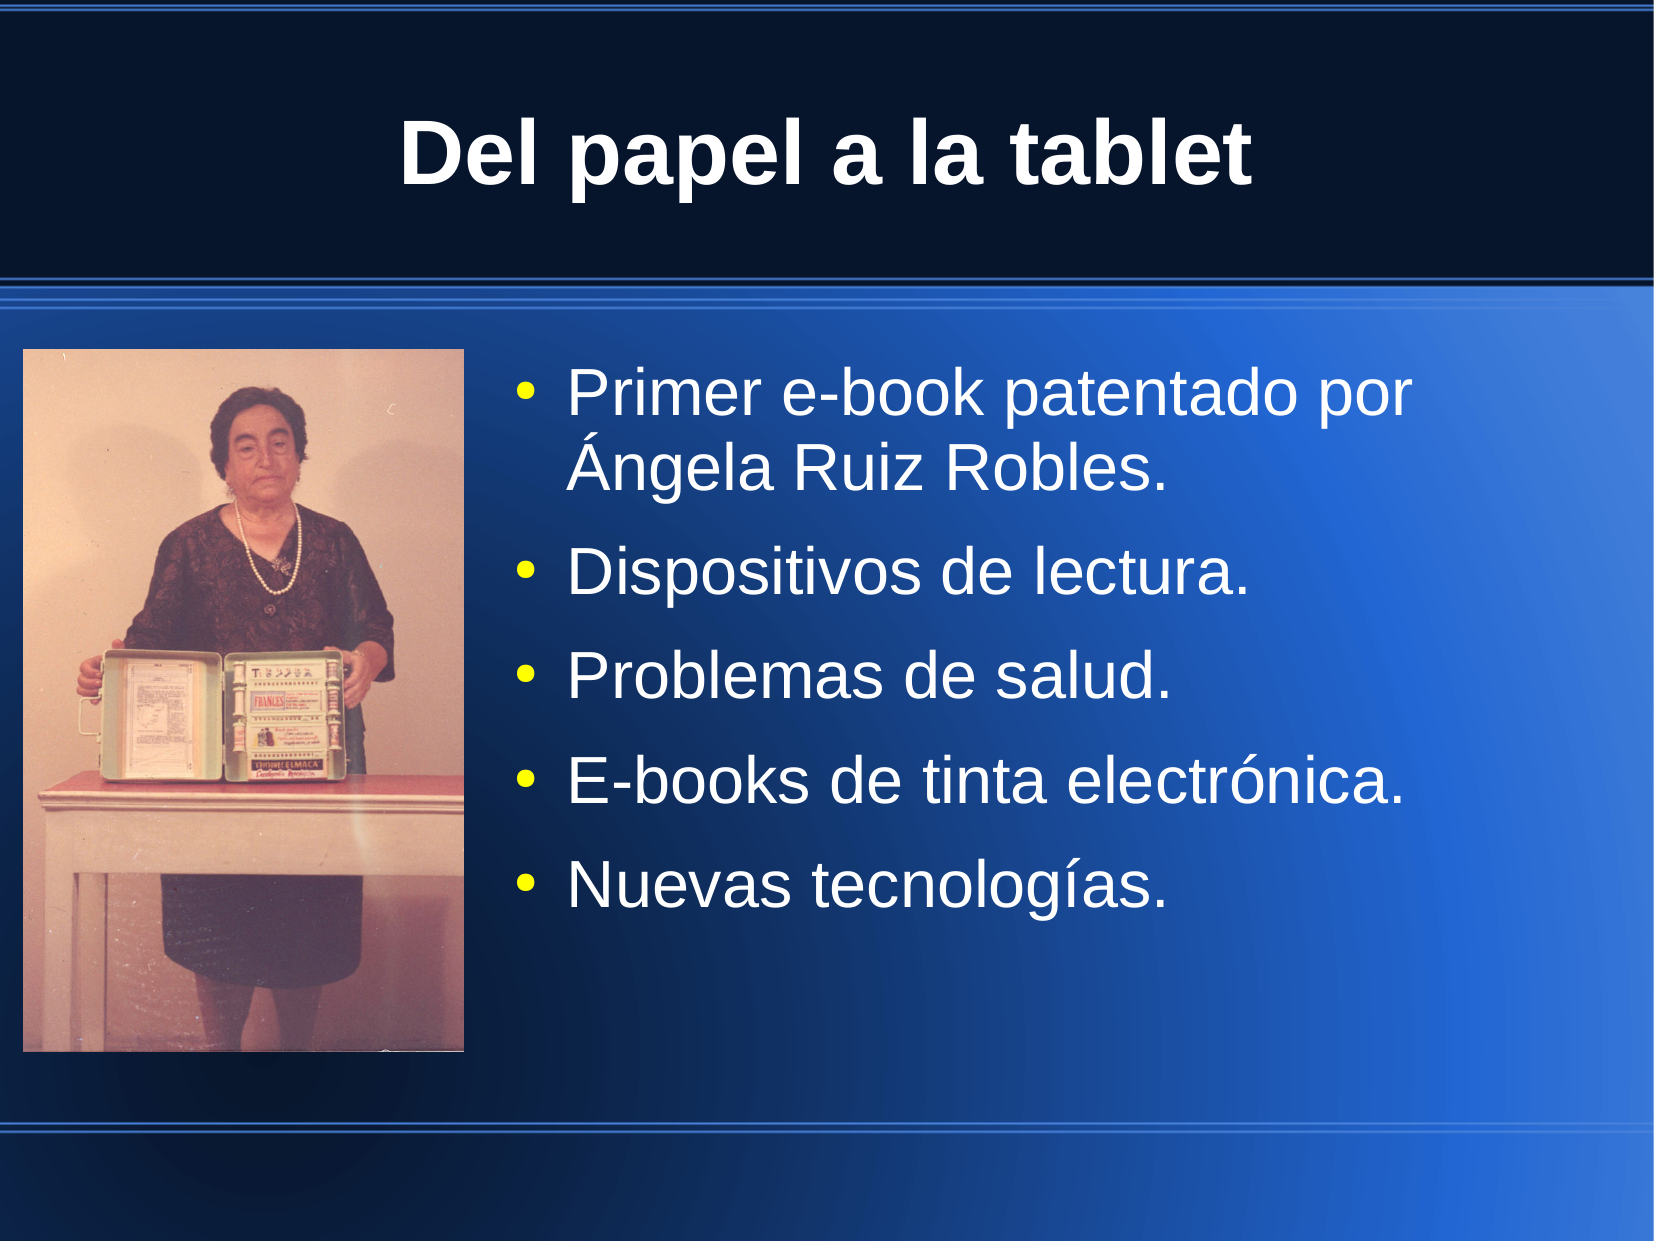

# Del papel a la tablet
Primer e-book patentado por Ángela Ruiz Robles.
Dispositivos de lectura.
Problemas de salud.
E-books de tinta electrónica.
Nuevas tecnologías.